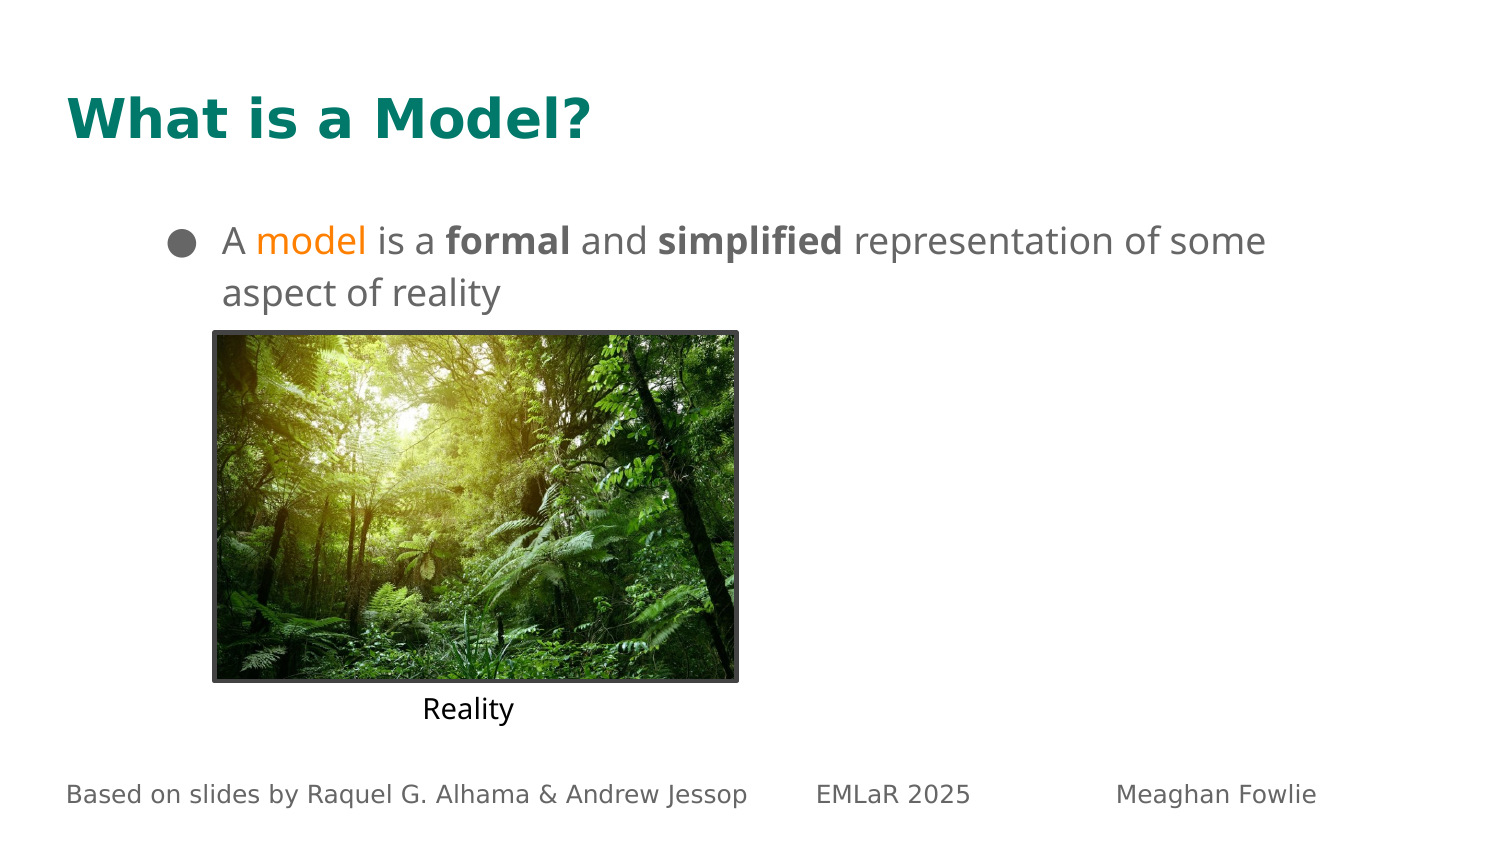

# What is a Model?
A model is a formal and simplified representation of some aspect of reality
Reality